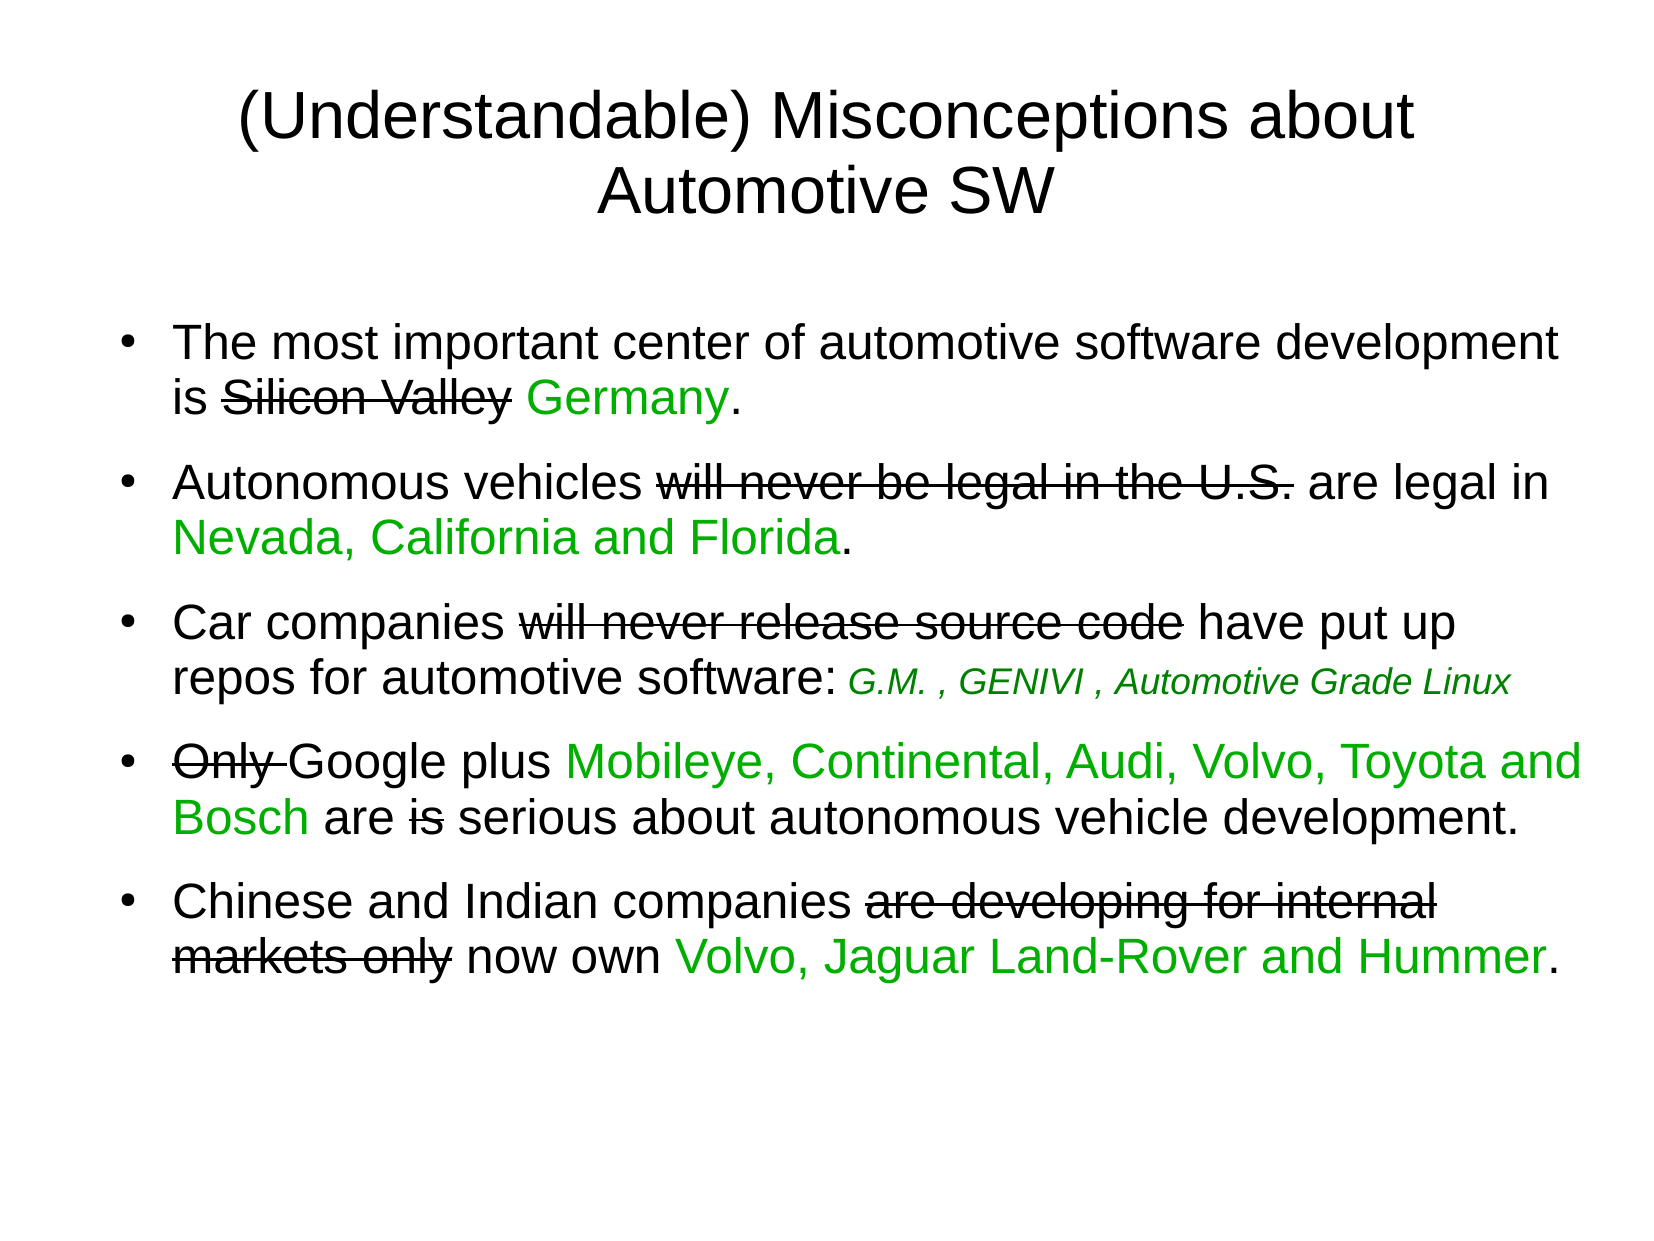

# (Understandable) Misconceptions about Automotive SW
The most important center of automotive software development is Silicon Valley Germany.
Autonomous vehicles will never be legal in the U.S. are legal in Nevada, California and Florida.
Car companies will never release source code have put up repos for automotive software: G.M. , GENIVI , Automotive Grade Linux
Only Google plus Mobileye, Continental, Audi, Volvo, Toyota and Bosch are is serious about autonomous vehicle development.
Chinese and Indian companies are developing for internal markets only now own Volvo, Jaguar Land-Rover and Hummer.